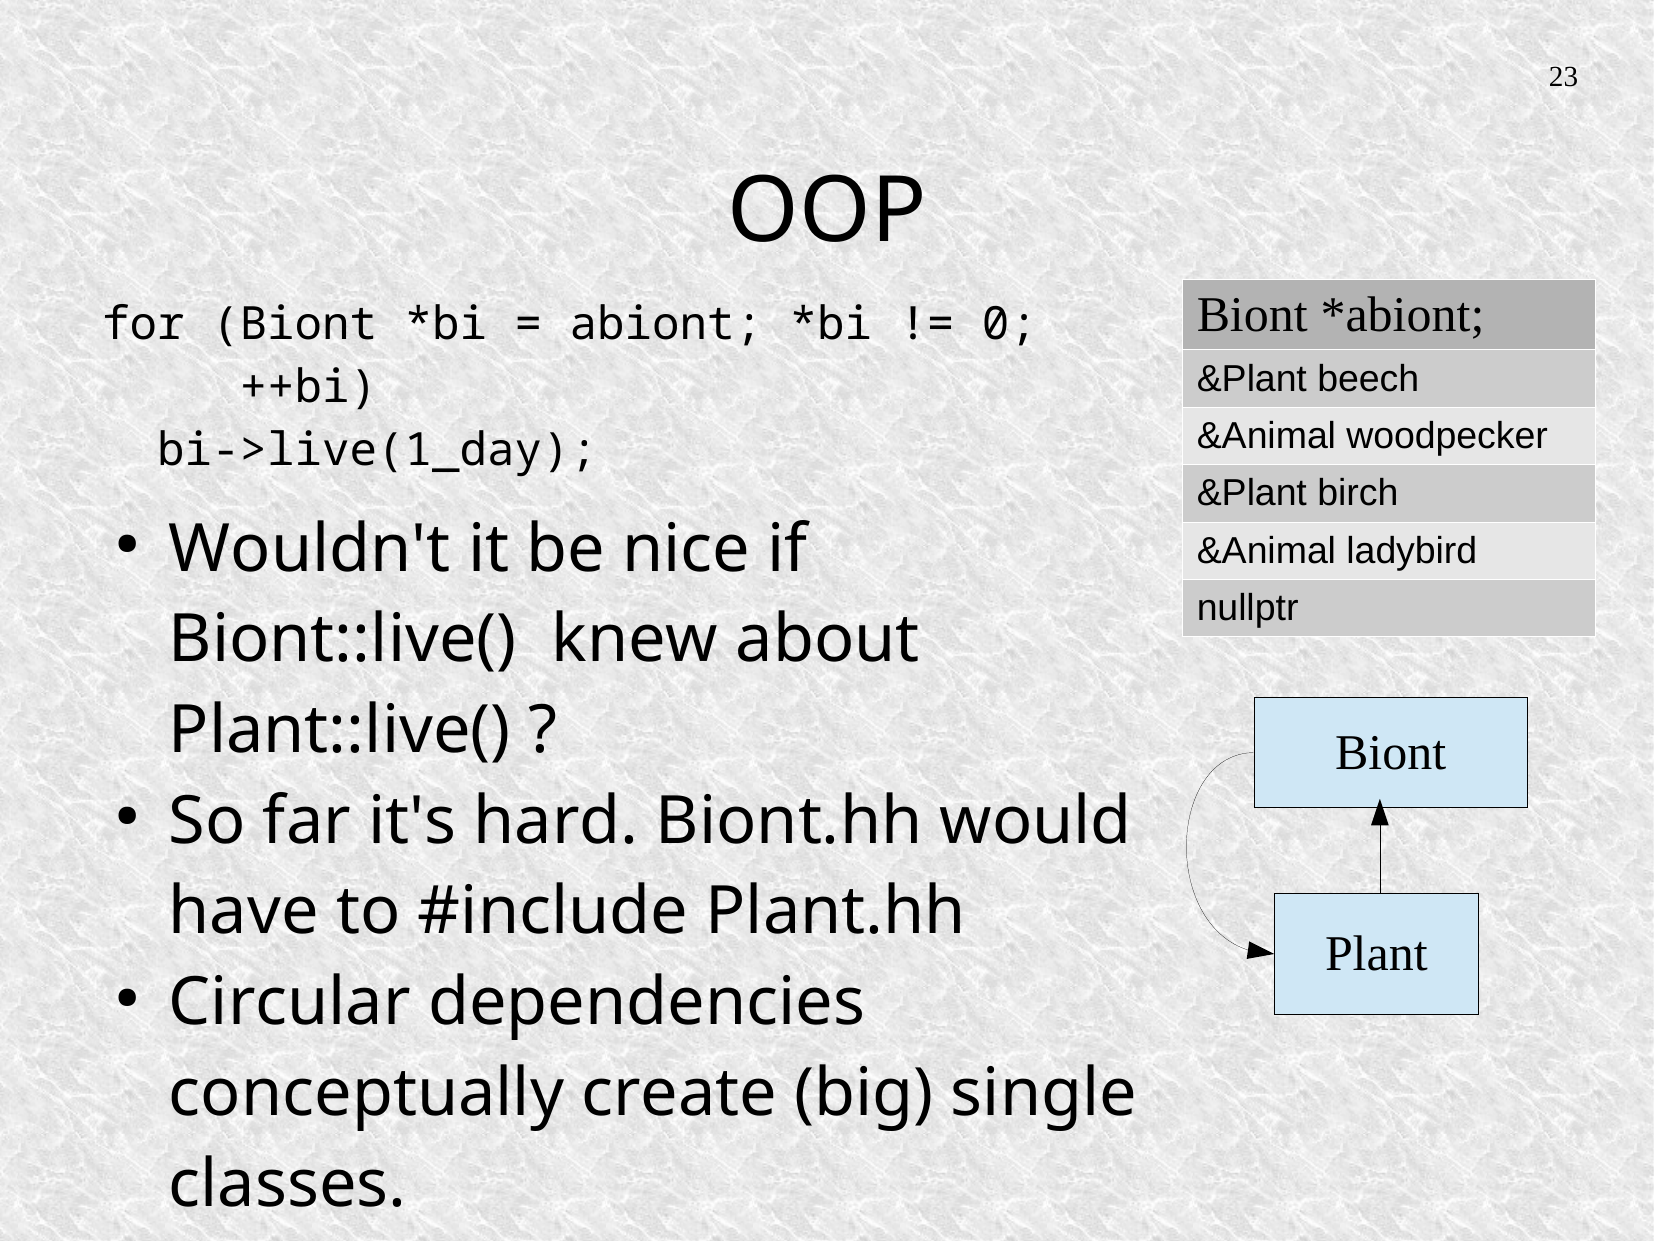

23
# OOP
| Biont \*abiont; |
| --- |
| &Plant beech |
| &Animal woodpecker |
| &Plant birch |
| &Animal ladybird |
| nullptr |
for (Biont *bi = abiont; *bi != 0;
 ++bi)
 bi->live(1_day);
Wouldn't it be nice if Biont::live() knew about Plant::live() ?
So far it's hard. Biont.hh would have to #include Plant.hh
Circular dependencies conceptually create (big) single classes.
Biont
Plant